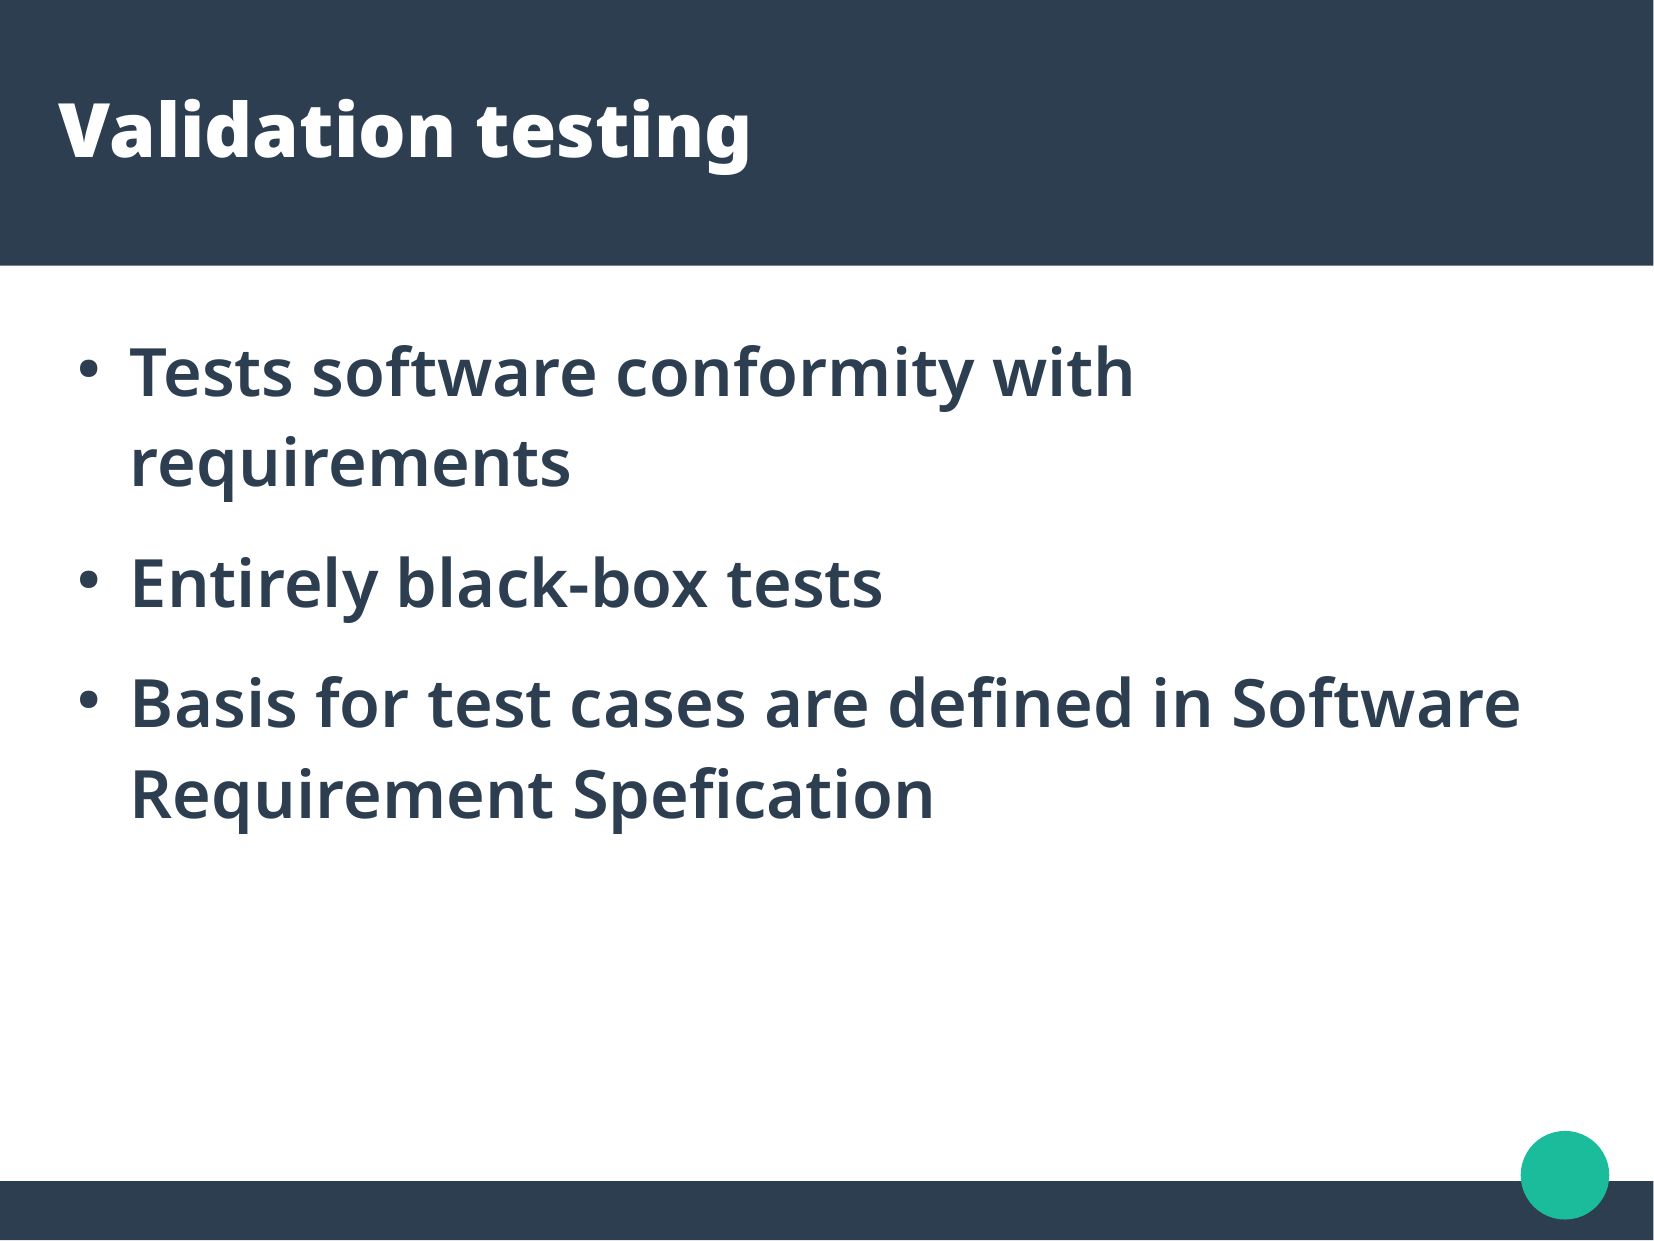

# Validation testing
Tests software conformity with requirements
Entirely black-box tests
Basis for test cases are defined in Software Requirement Spefication